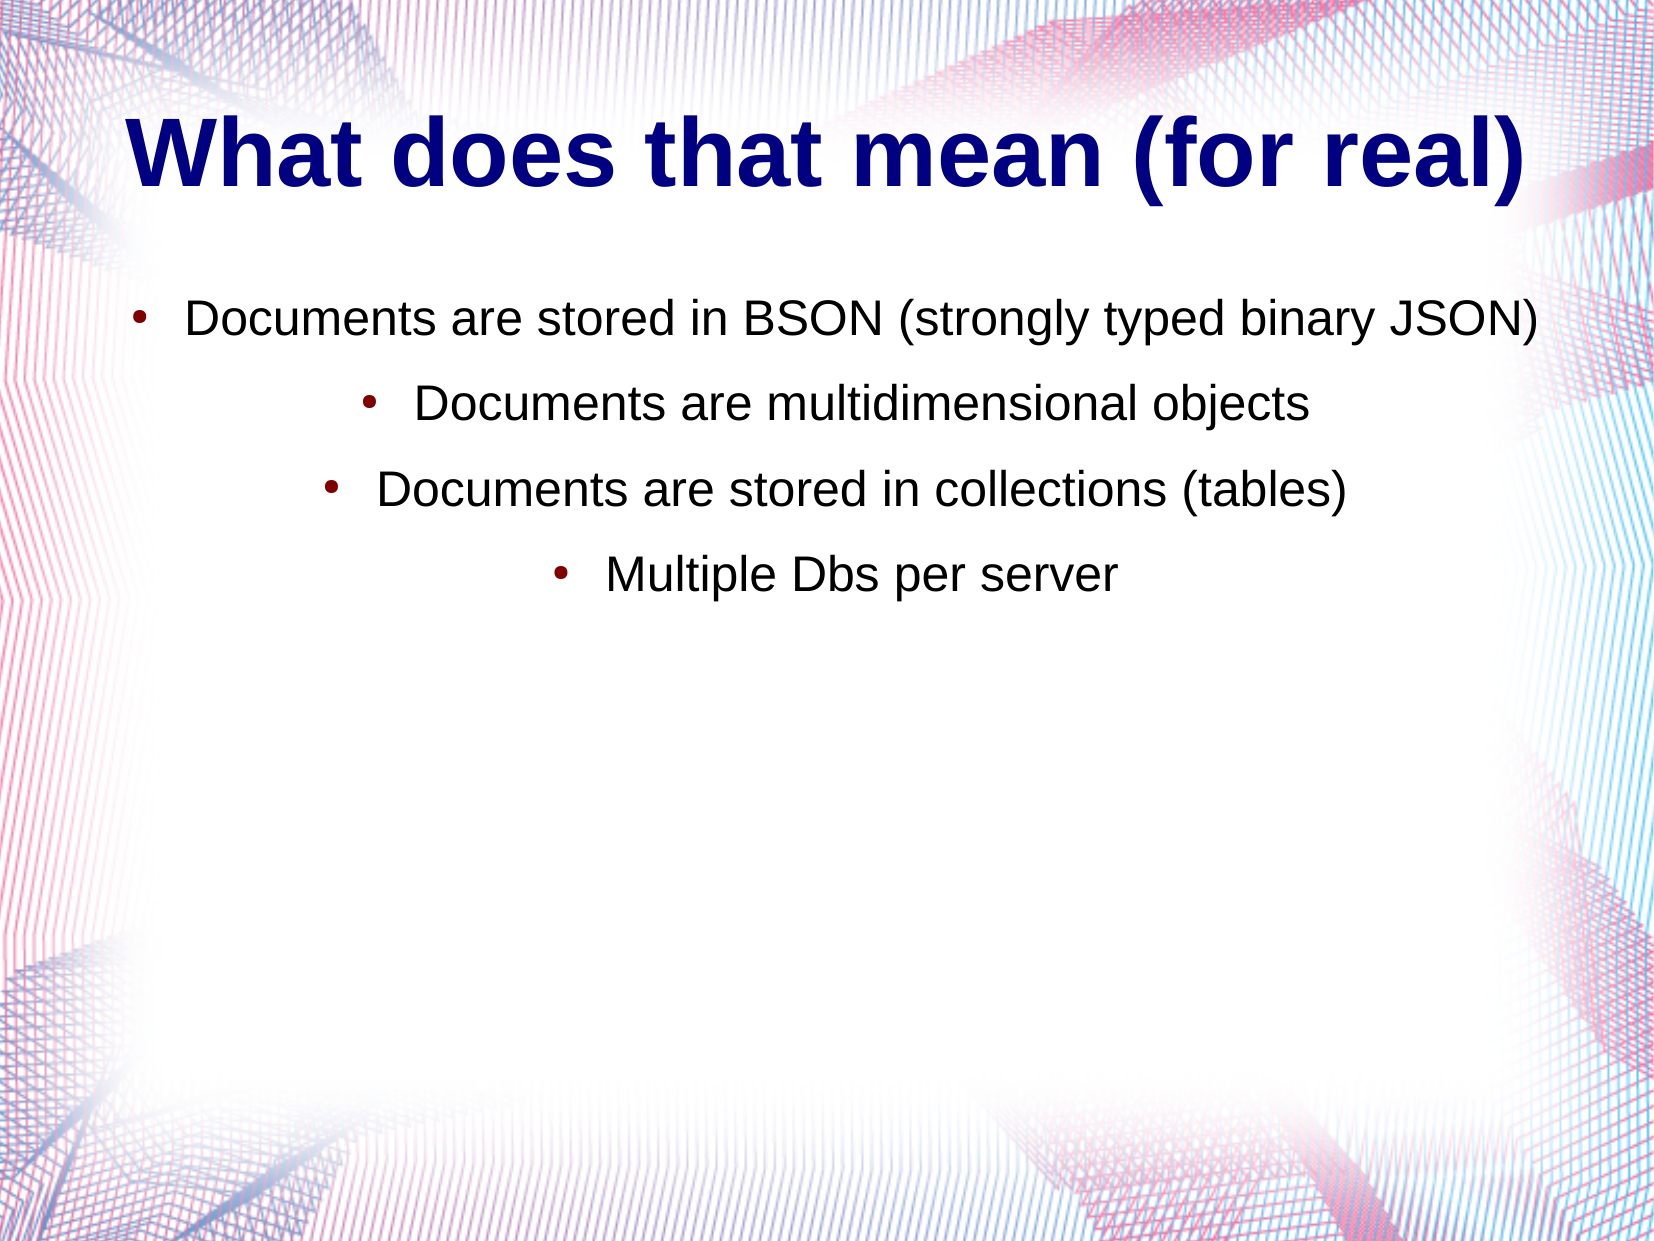

# What does that mean (for real)
Documents are stored in BSON (strongly typed binary JSON)
Documents are multidimensional objects
Documents are stored in collections (tables)
Multiple Dbs per server